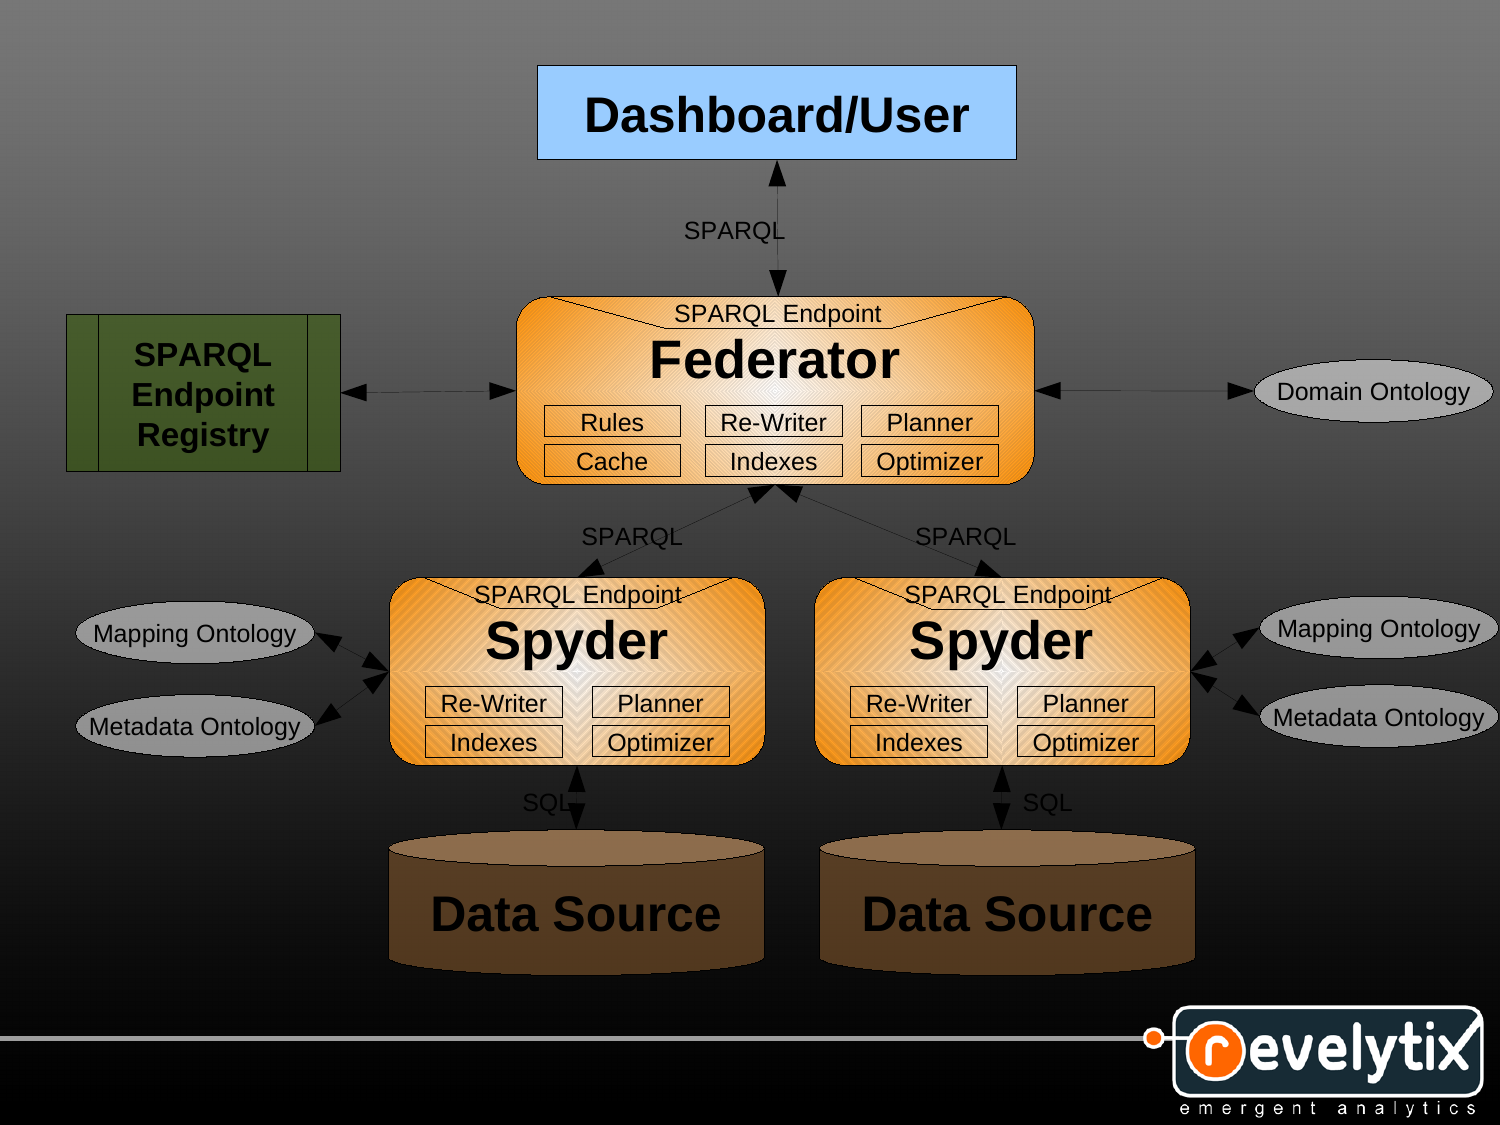

Dashboard/User
SPARQL
SPARQL Endpoint
Federator
SPARQL
 Endpoint
Registry
Domain Ontology
Rules
Re-Writer
Planner
Cache
Indexes
Optimizer
SPARQL
SPARQL
Spyder
SPARQL Endpoint
Spyder
SPARQL Endpoint
Mapping Ontology
Mapping Ontology
Metadata Ontology
Re-Writer
Planner
Re-Writer
Planner
Metadata Ontology
Optimizer
Optimizer
Indexes
Indexes
SQL
SQL
Data Source
Data Source